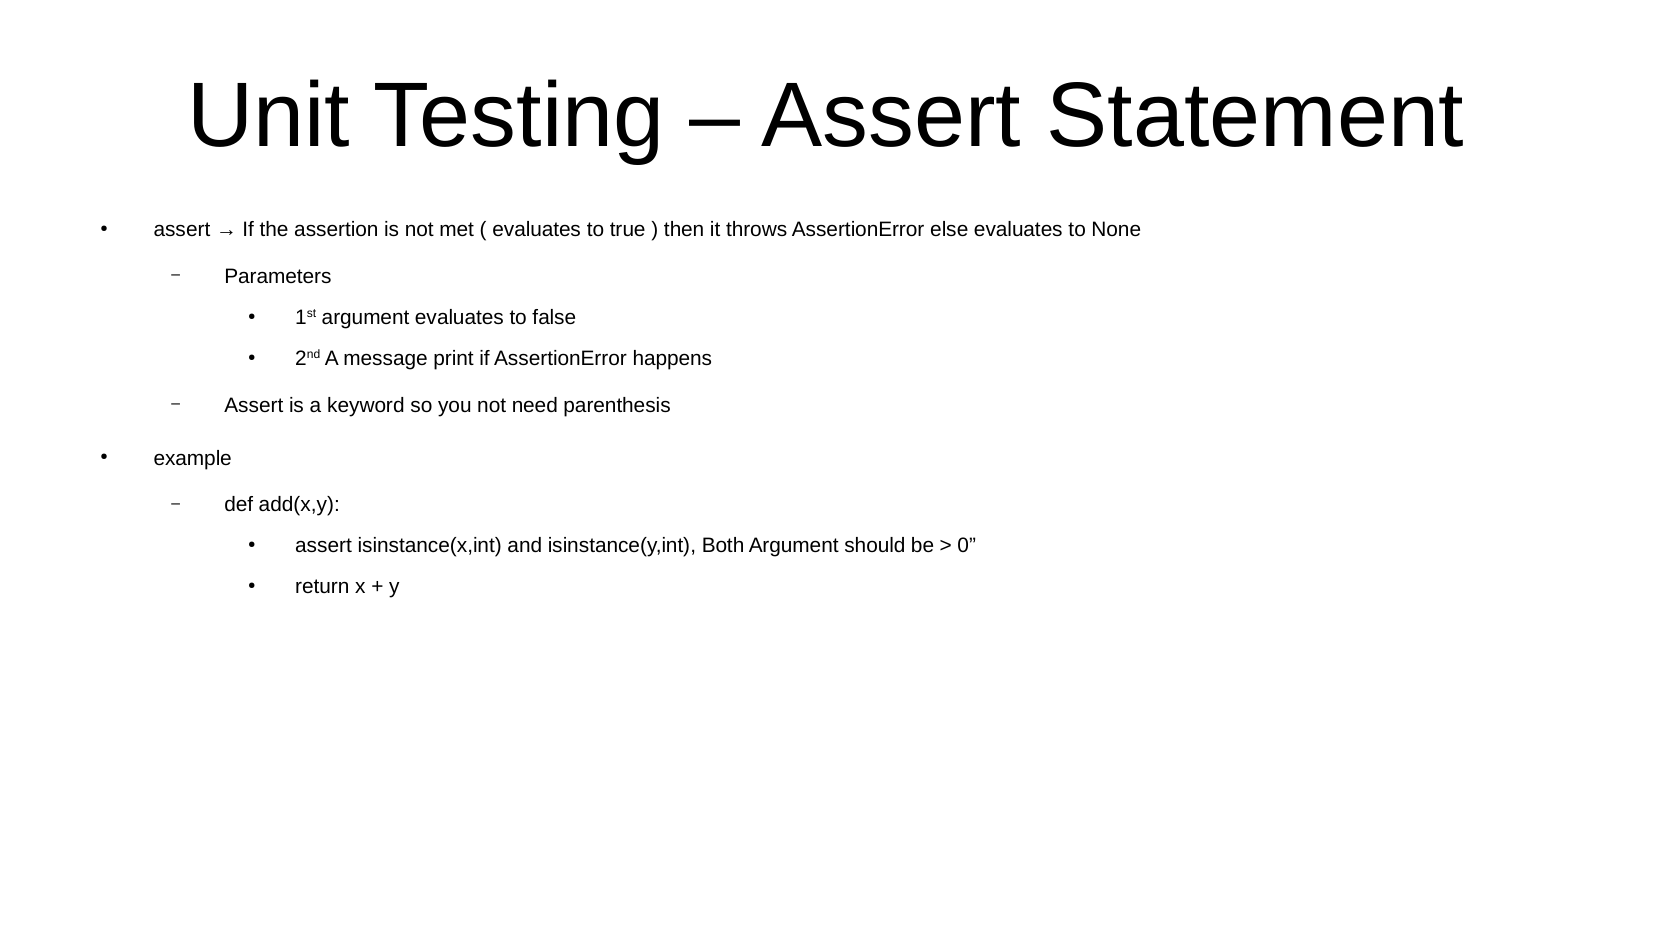

# Unit Testing – Assert Statement
assert → If the assertion is not met ( evaluates to true ) then it throws AssertionError else evaluates to None
Parameters
1st argument evaluates to false
2nd A message print if AssertionError happens
Assert is a keyword so you not need parenthesis
example
def add(x,y):
assert isinstance(x,int) and isinstance(y,int), Both Argument should be > 0”
return x + y